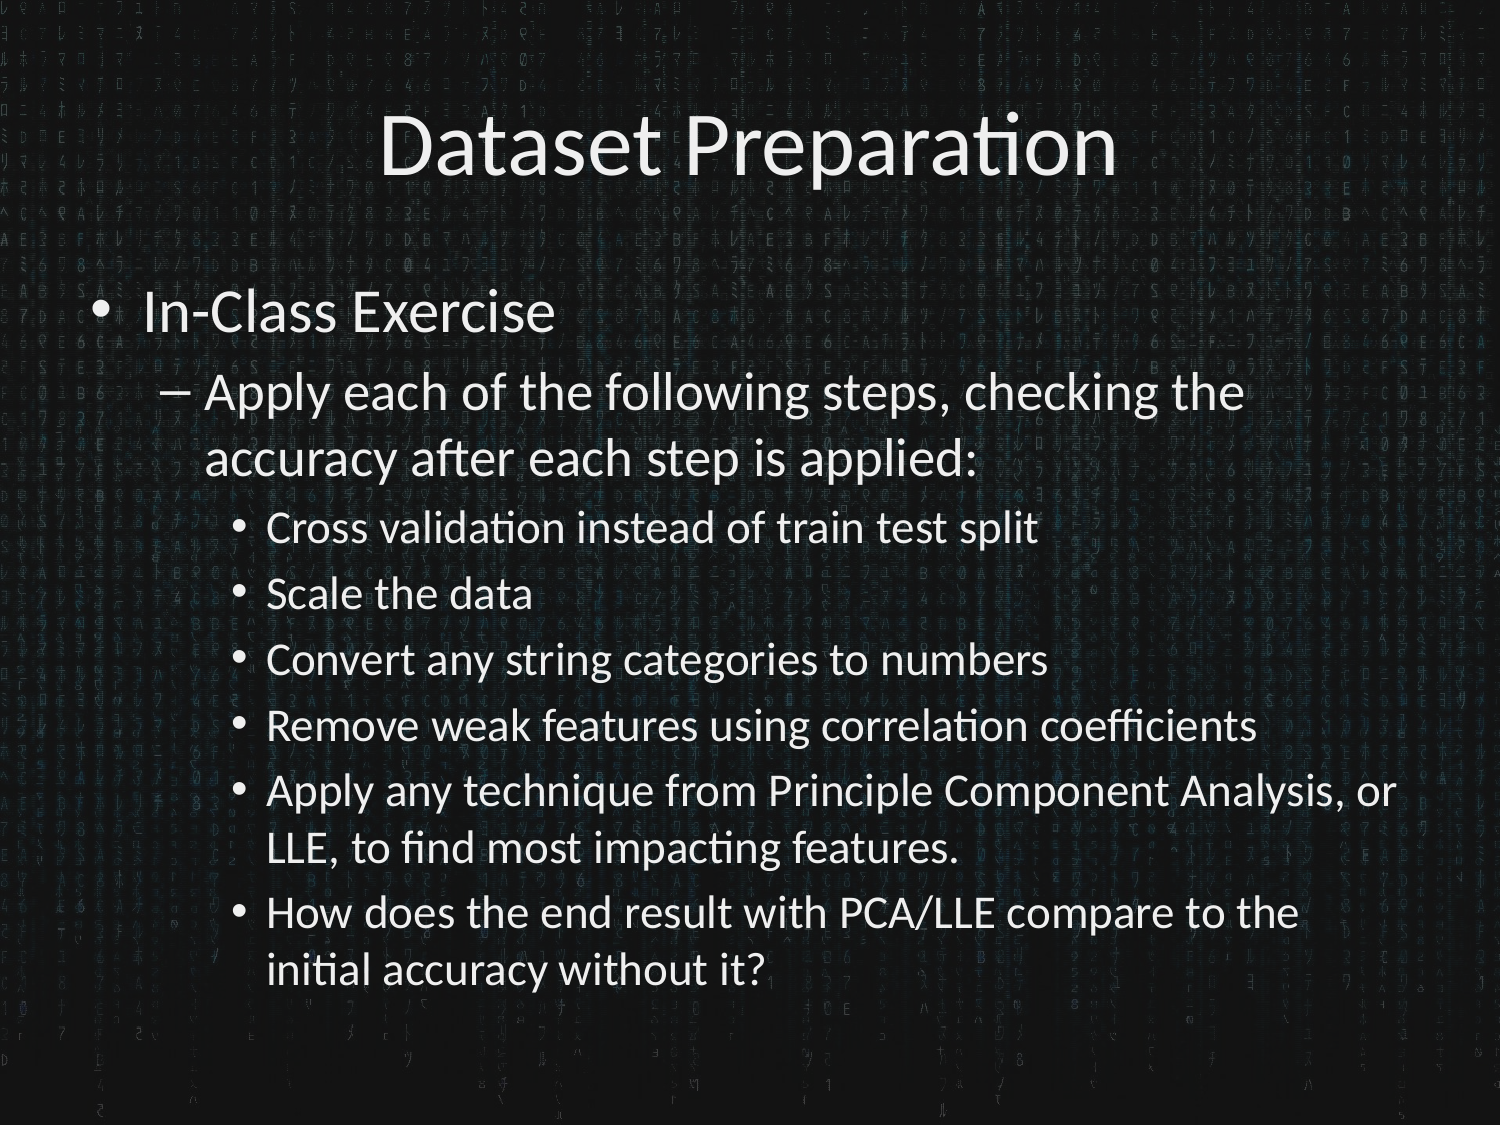

# Dataset Preparation
In-Class Exercise
Apply each of the following steps, checking the accuracy after each step is applied:
Cross validation instead of train test split
Scale the data
Convert any string categories to numbers
Remove weak features using correlation coefficients
Apply any technique from Principle Component Analysis, or LLE, to find most impacting features.
How does the end result with PCA/LLE compare to the initial accuracy without it?